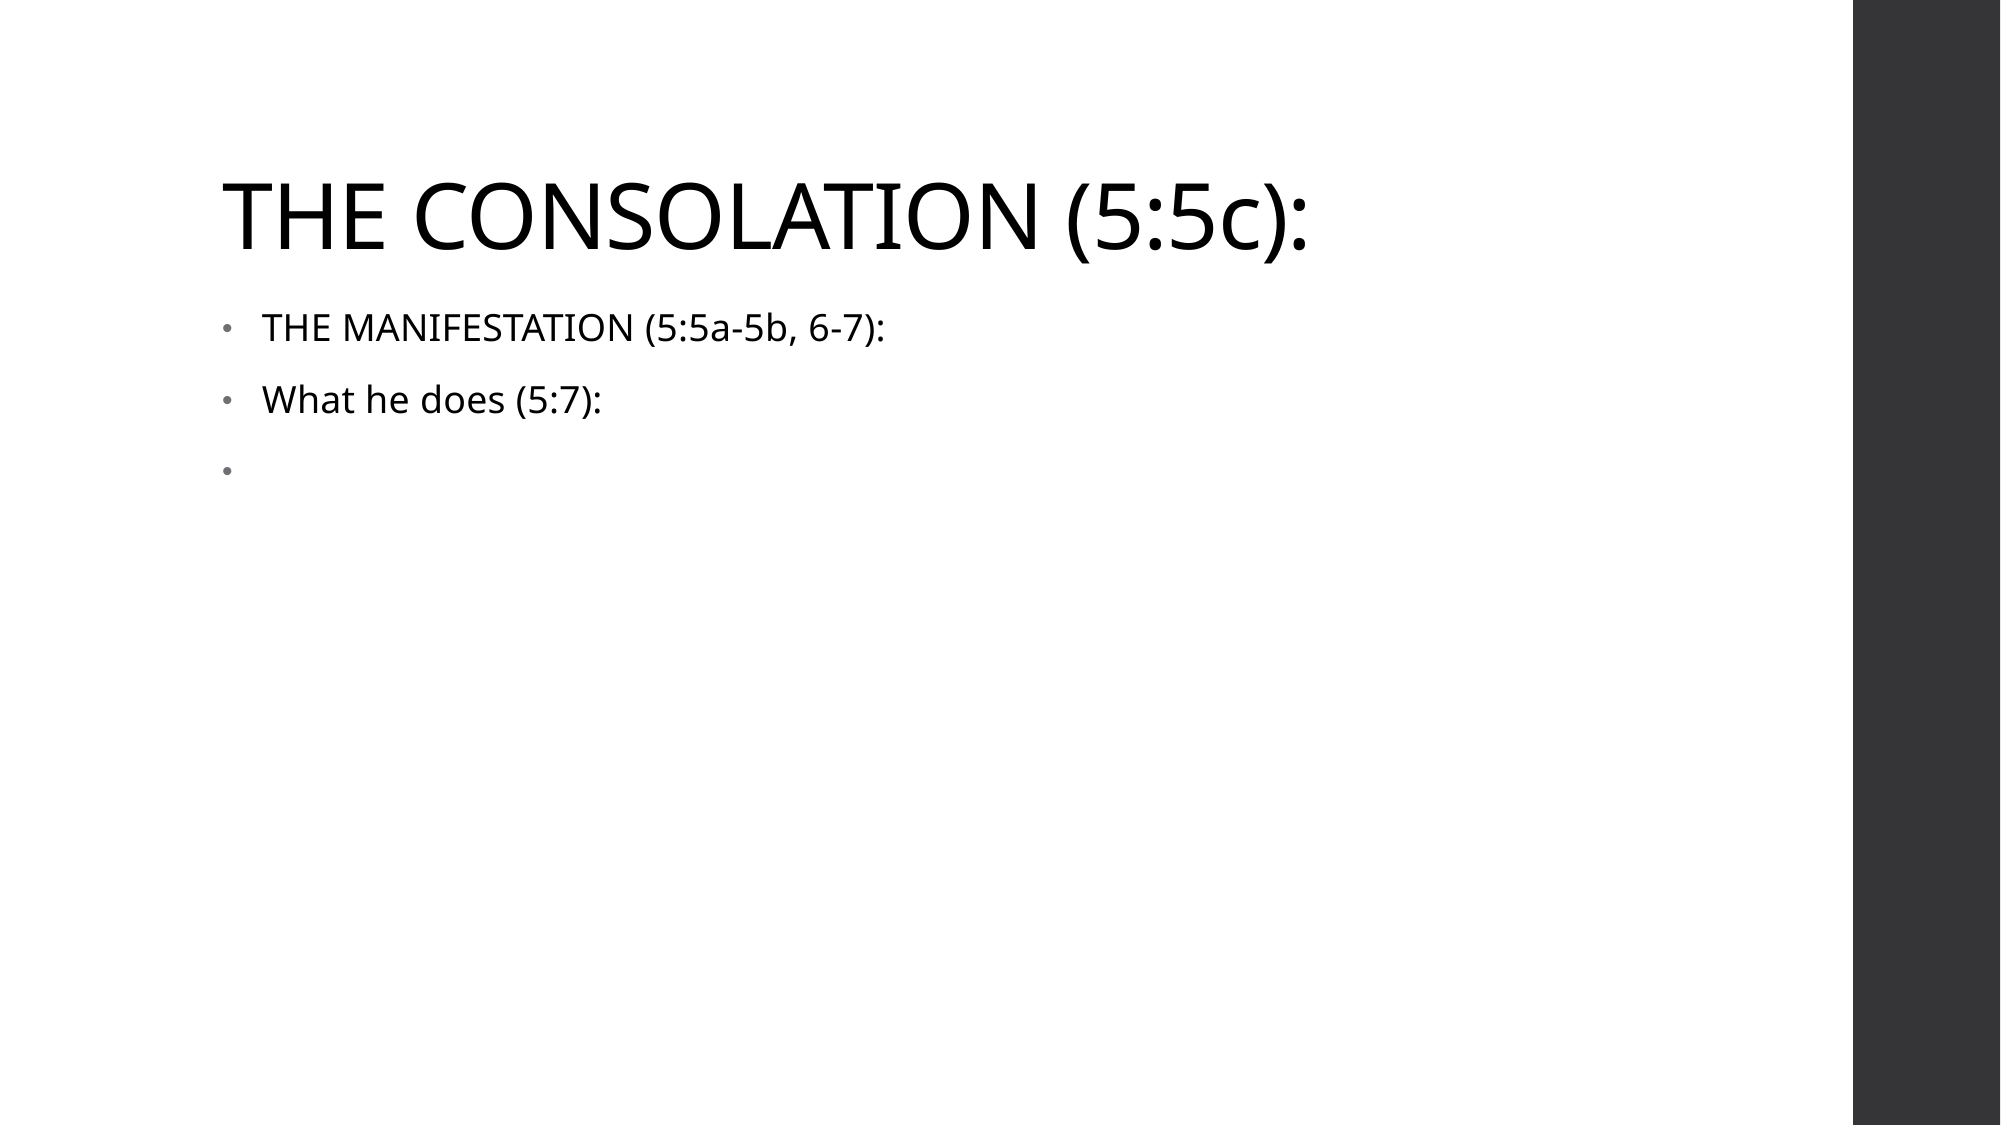

# THE CONSOLATION (5:5c):
 THE MANIFESTATION (5:5a-5b, 6-7):
 What he does (5:7):